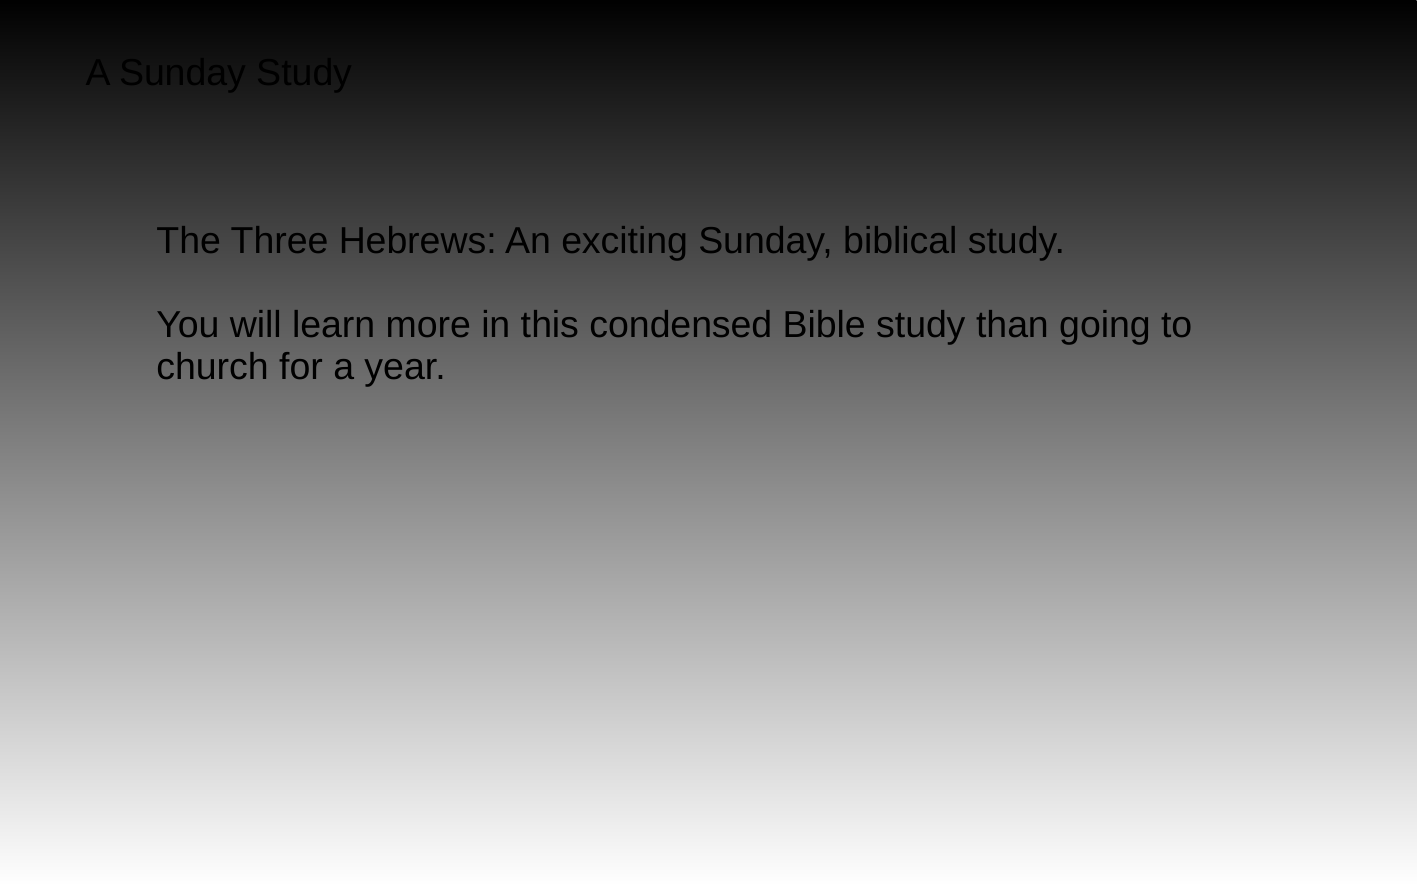

A Sunday Study
The Three Hebrews: An exciting Sunday, biblical study.
You will learn more in this condensed Bible study than going to church for a year.